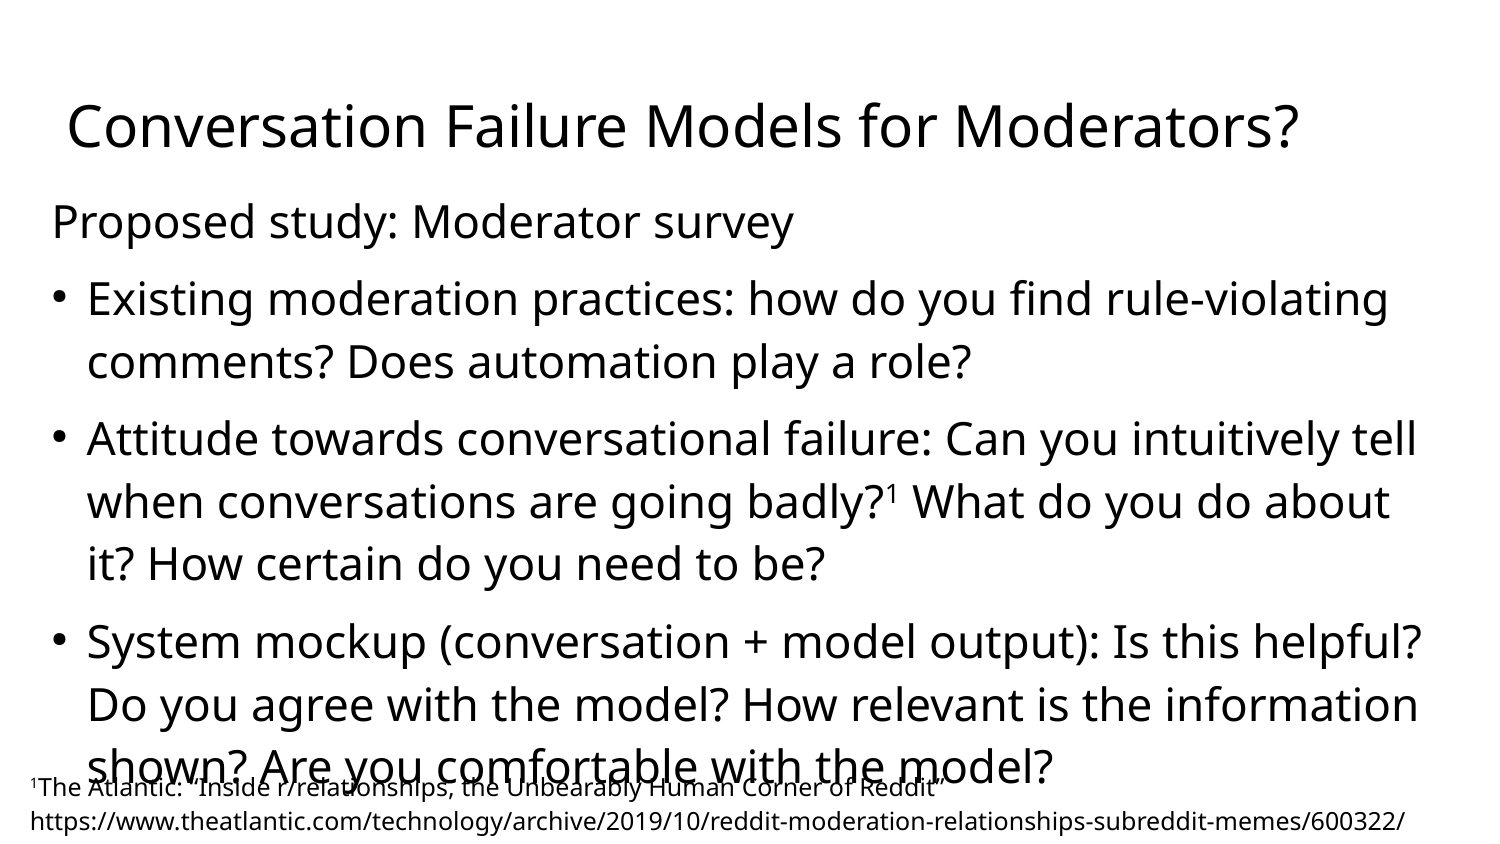

# Conversation Failure Models for Moderators?
Proposed study: Moderator survey
Existing moderation practices: how do you find rule-violating comments? Does automation play a role?
Attitude towards conversational failure: Can you intuitively tell when conversations are going badly?1 What do you do about it? How certain do you need to be?
System mockup (conversation + model output): Is this helpful? Do you agree with the model? How relevant is the information shown? Are you comfortable with the model?
1The Atlantic: “Inside r/relationships, the Unbearably Human Corner of Reddit” https://www.theatlantic.com/technology/archive/2019/10/reddit-moderation-relationships-subreddit-memes/600322/